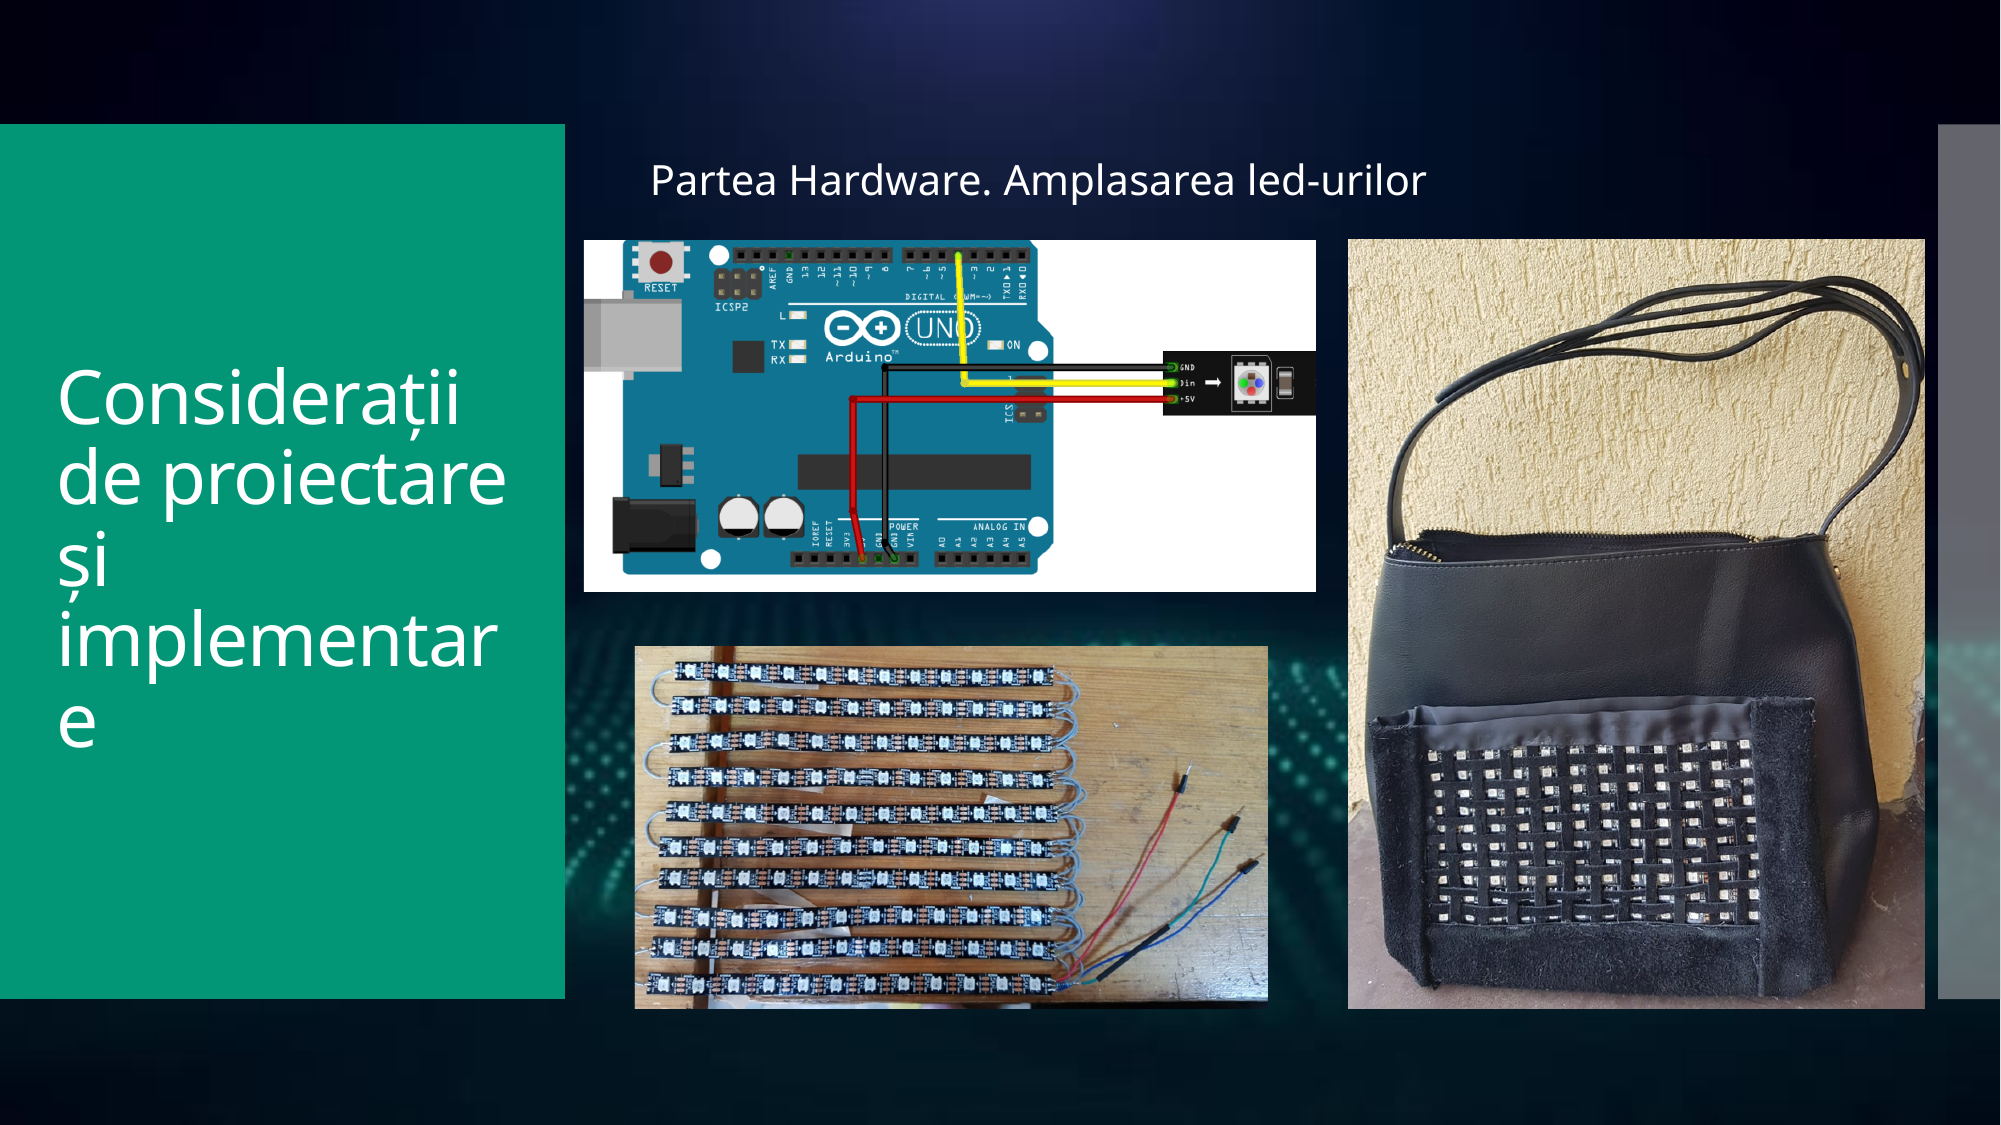

Partea Hardware. Amplasarea led-urilor
# Consideraţii de proiectare şi implementare